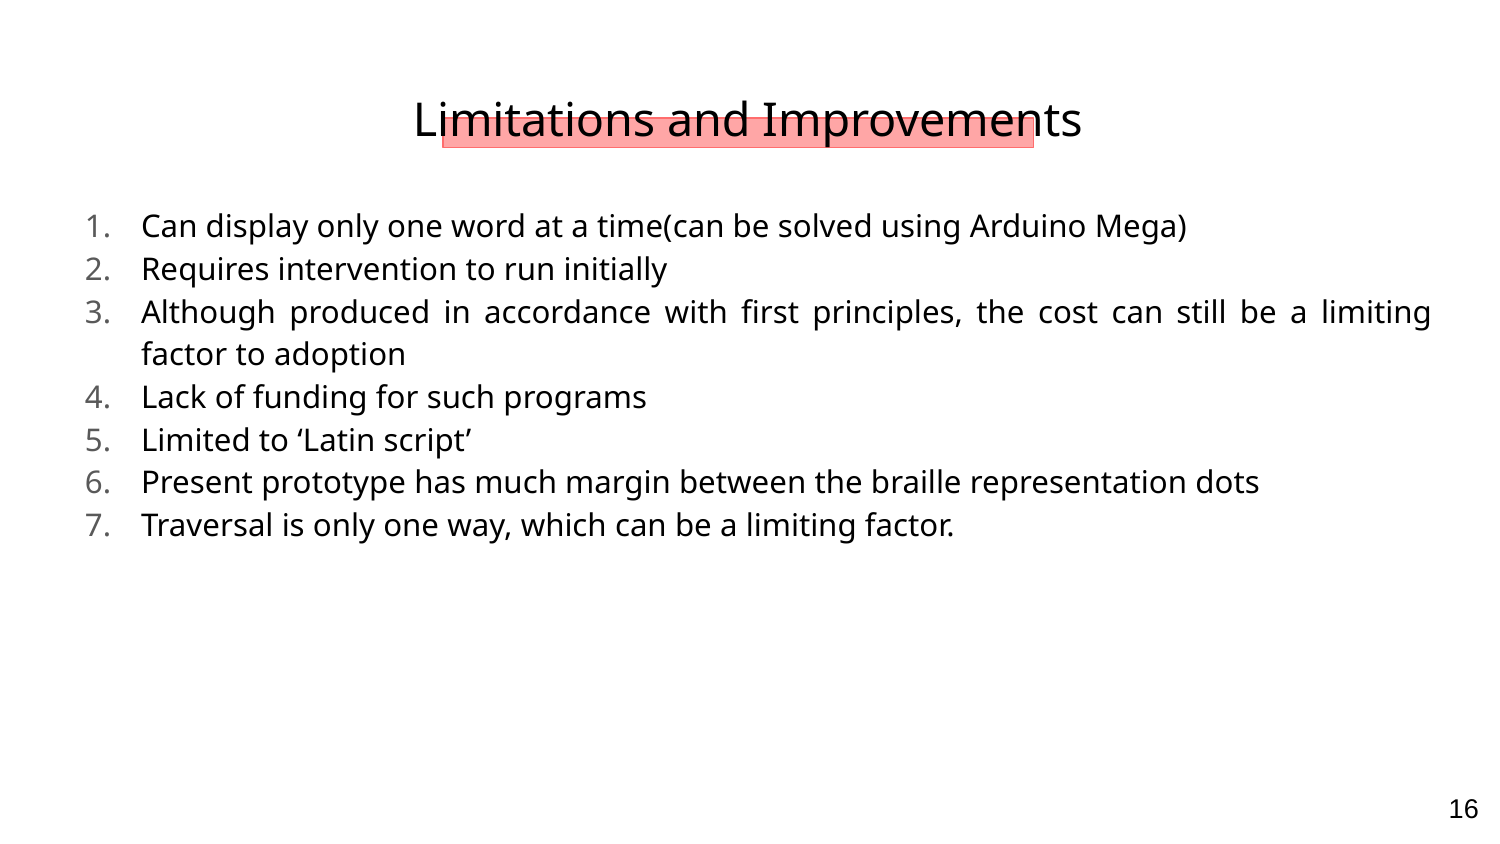

Limitations and Improvements
Can display only one word at a time(can be solved using Arduino Mega)
Requires intervention to run initially
Although produced in accordance with first principles, the cost can still be a limiting factor to adoption
Lack of funding for such programs
Limited to ‘Latin script’
Present prototype has much margin between the braille representation dots
Traversal is only one way, which can be a limiting factor.